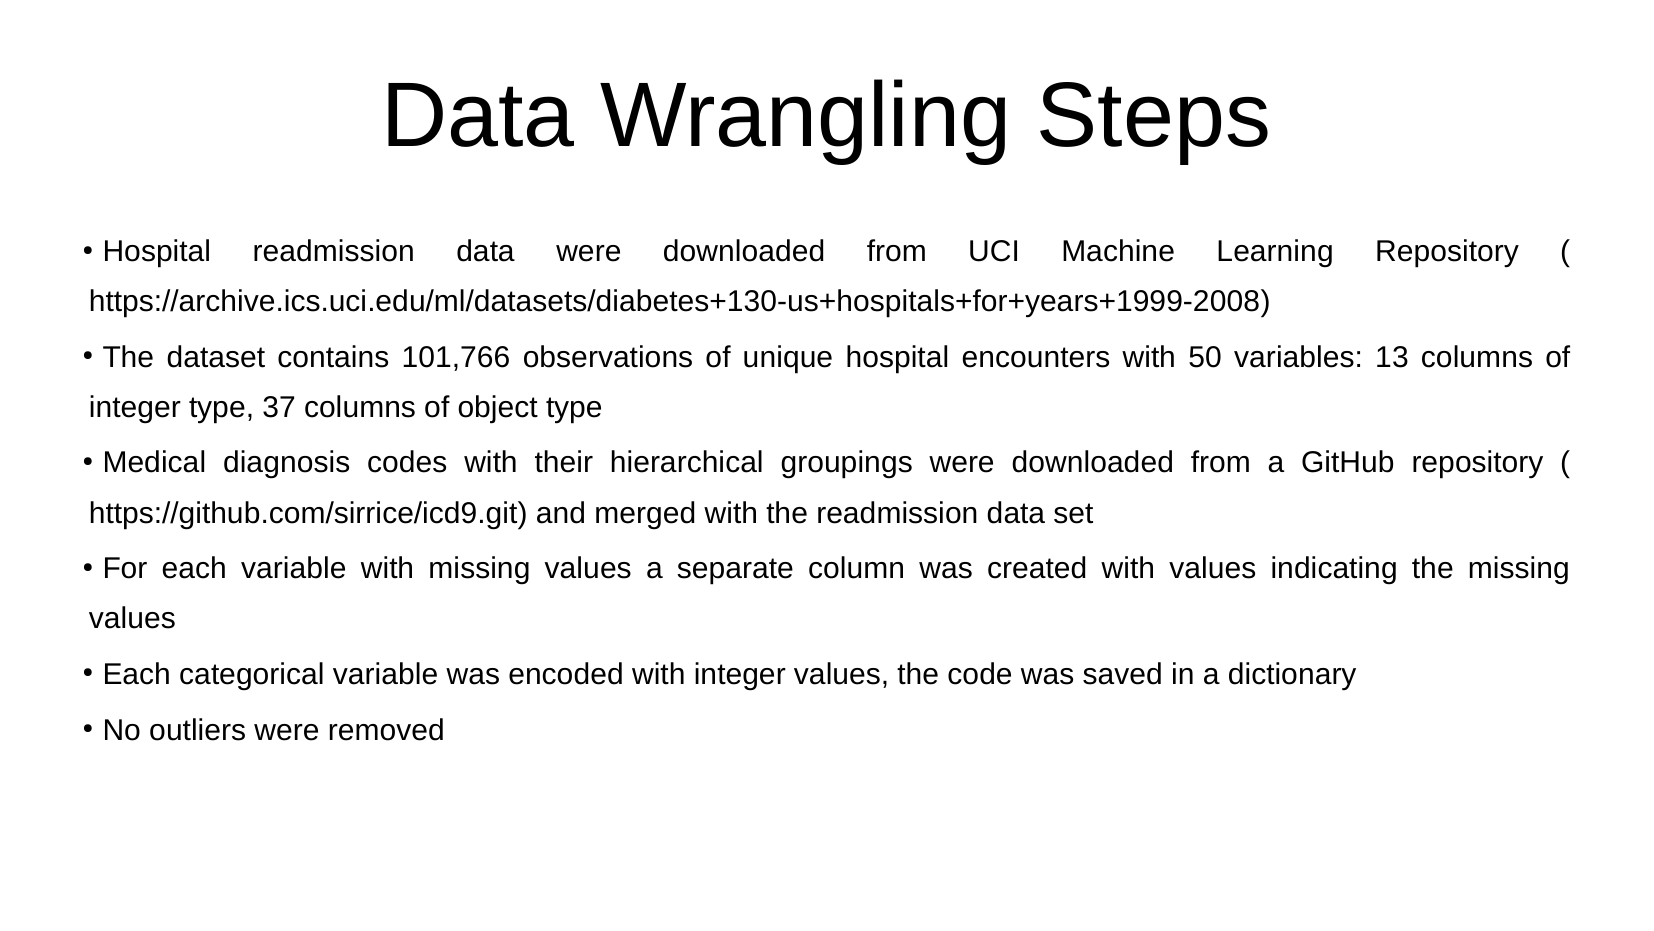

# Data Wrangling Steps
Hospital readmission data were downloaded from UCI Machine Learning Repository (https://archive.ics.uci.edu/ml/datasets/diabetes+130-us+hospitals+for+years+1999-2008)
The dataset contains 101,766 observations of unique hospital encounters with 50 variables: 13 columns of integer type, 37 columns of object type
Medical diagnosis codes with their hierarchical groupings were downloaded from a GitHub repository (https://github.com/sirrice/icd9.git) and merged with the readmission data set
For each variable with missing values a separate column was created with values indicating the missing values
Each categorical variable was encoded with integer values, the code was saved in a dictionary
No outliers were removed